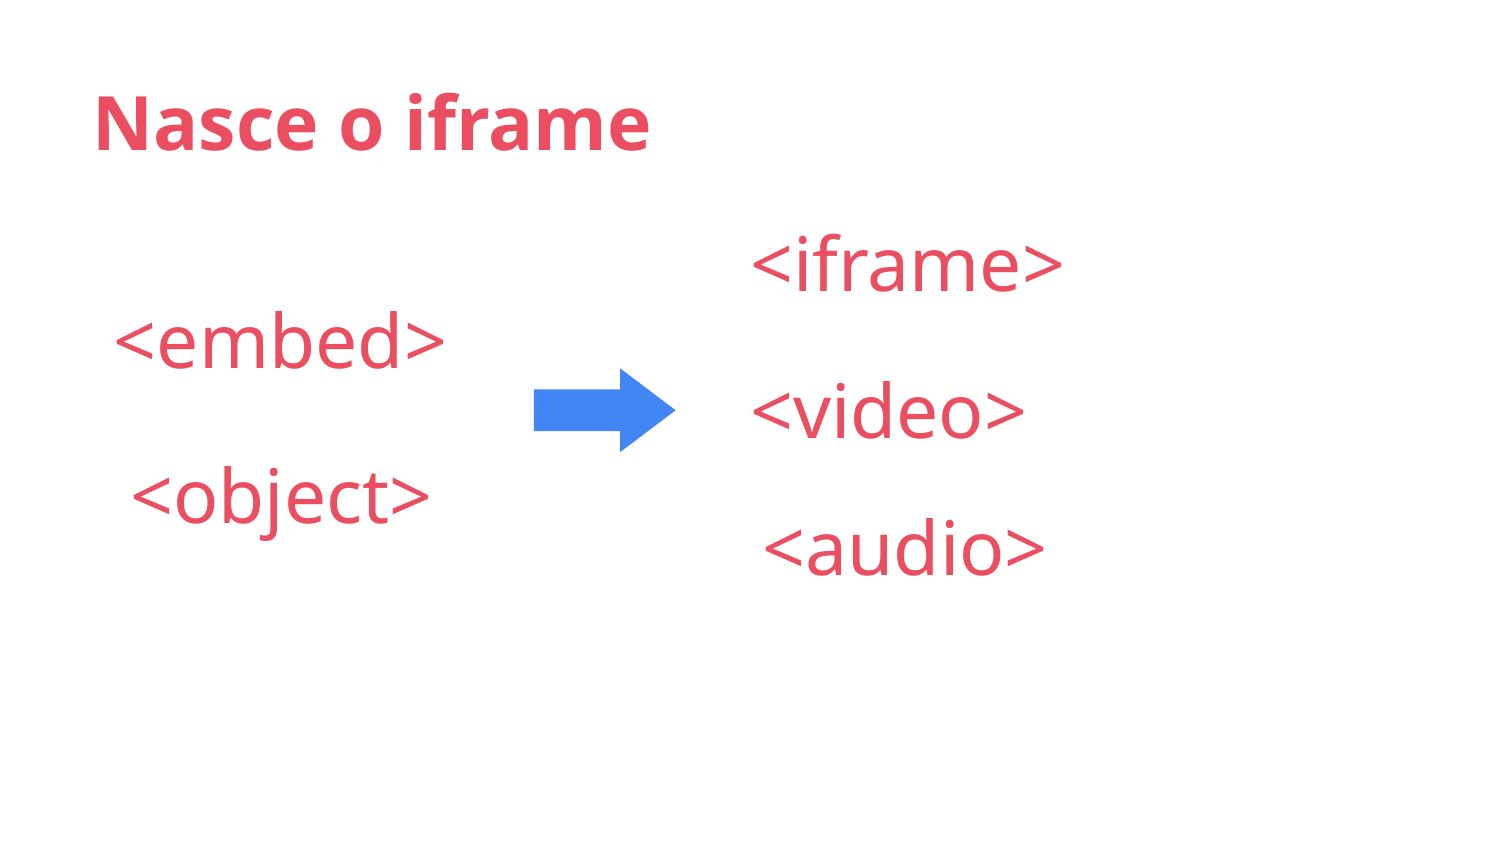

Nasce o iframe
<iframe>
<embed>
<video>
<object>
<audio>